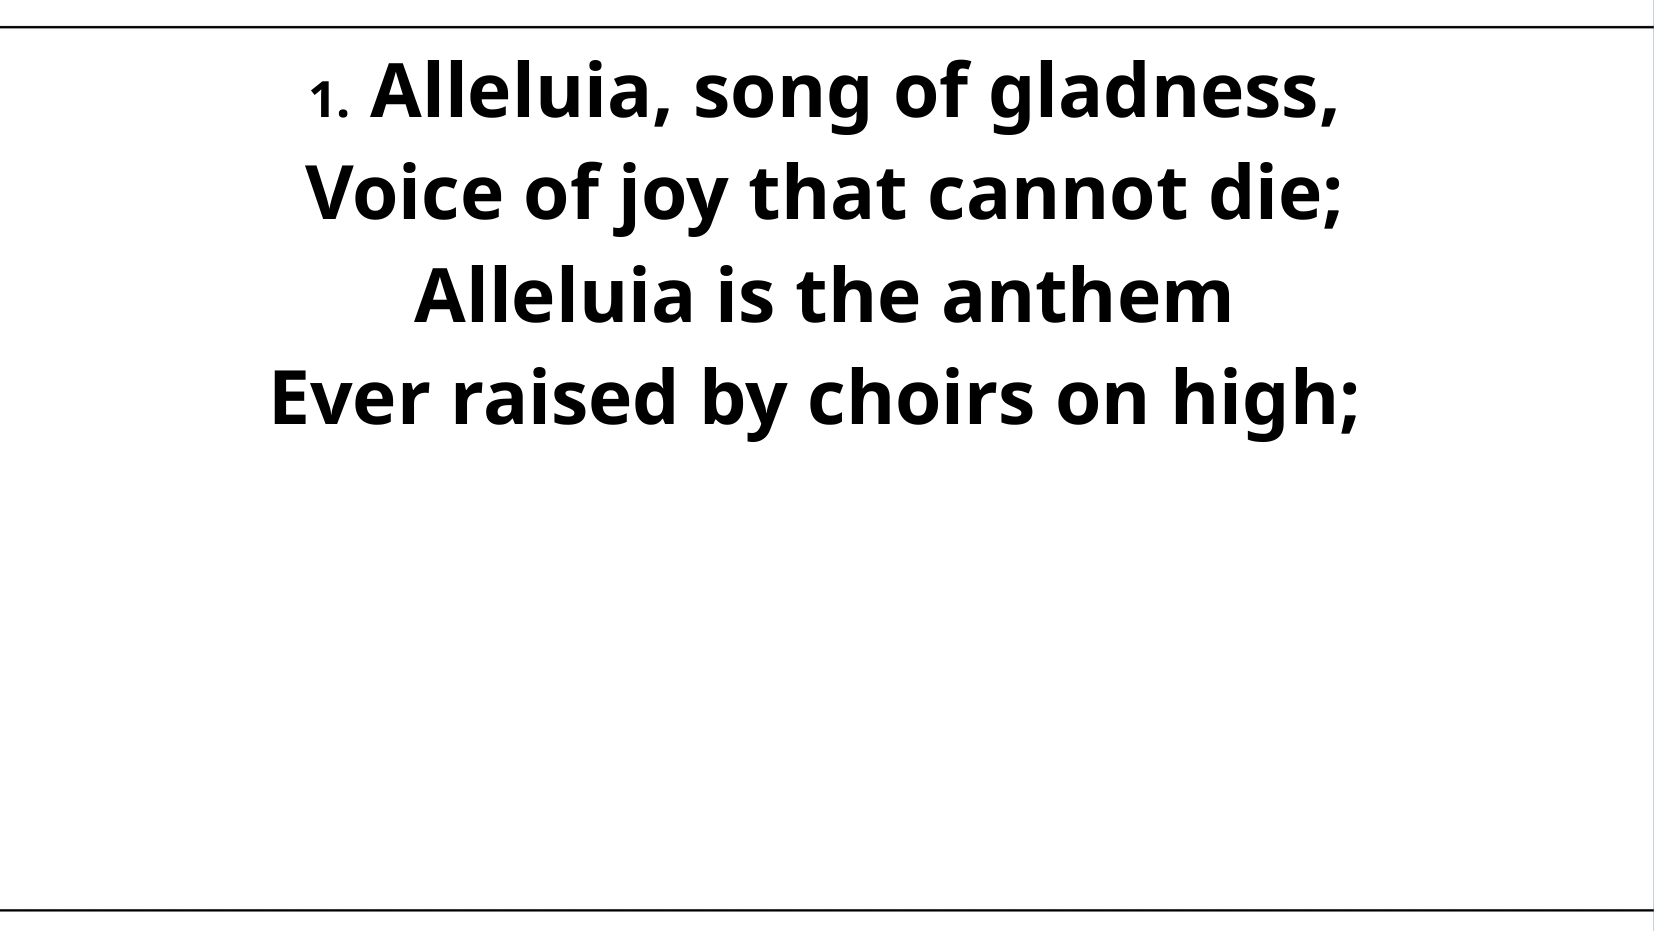

1. Alleluia, song of gladness,
Voice of joy that cannot die;
Alleluia is the anthem
Ever raised by choirs on high;